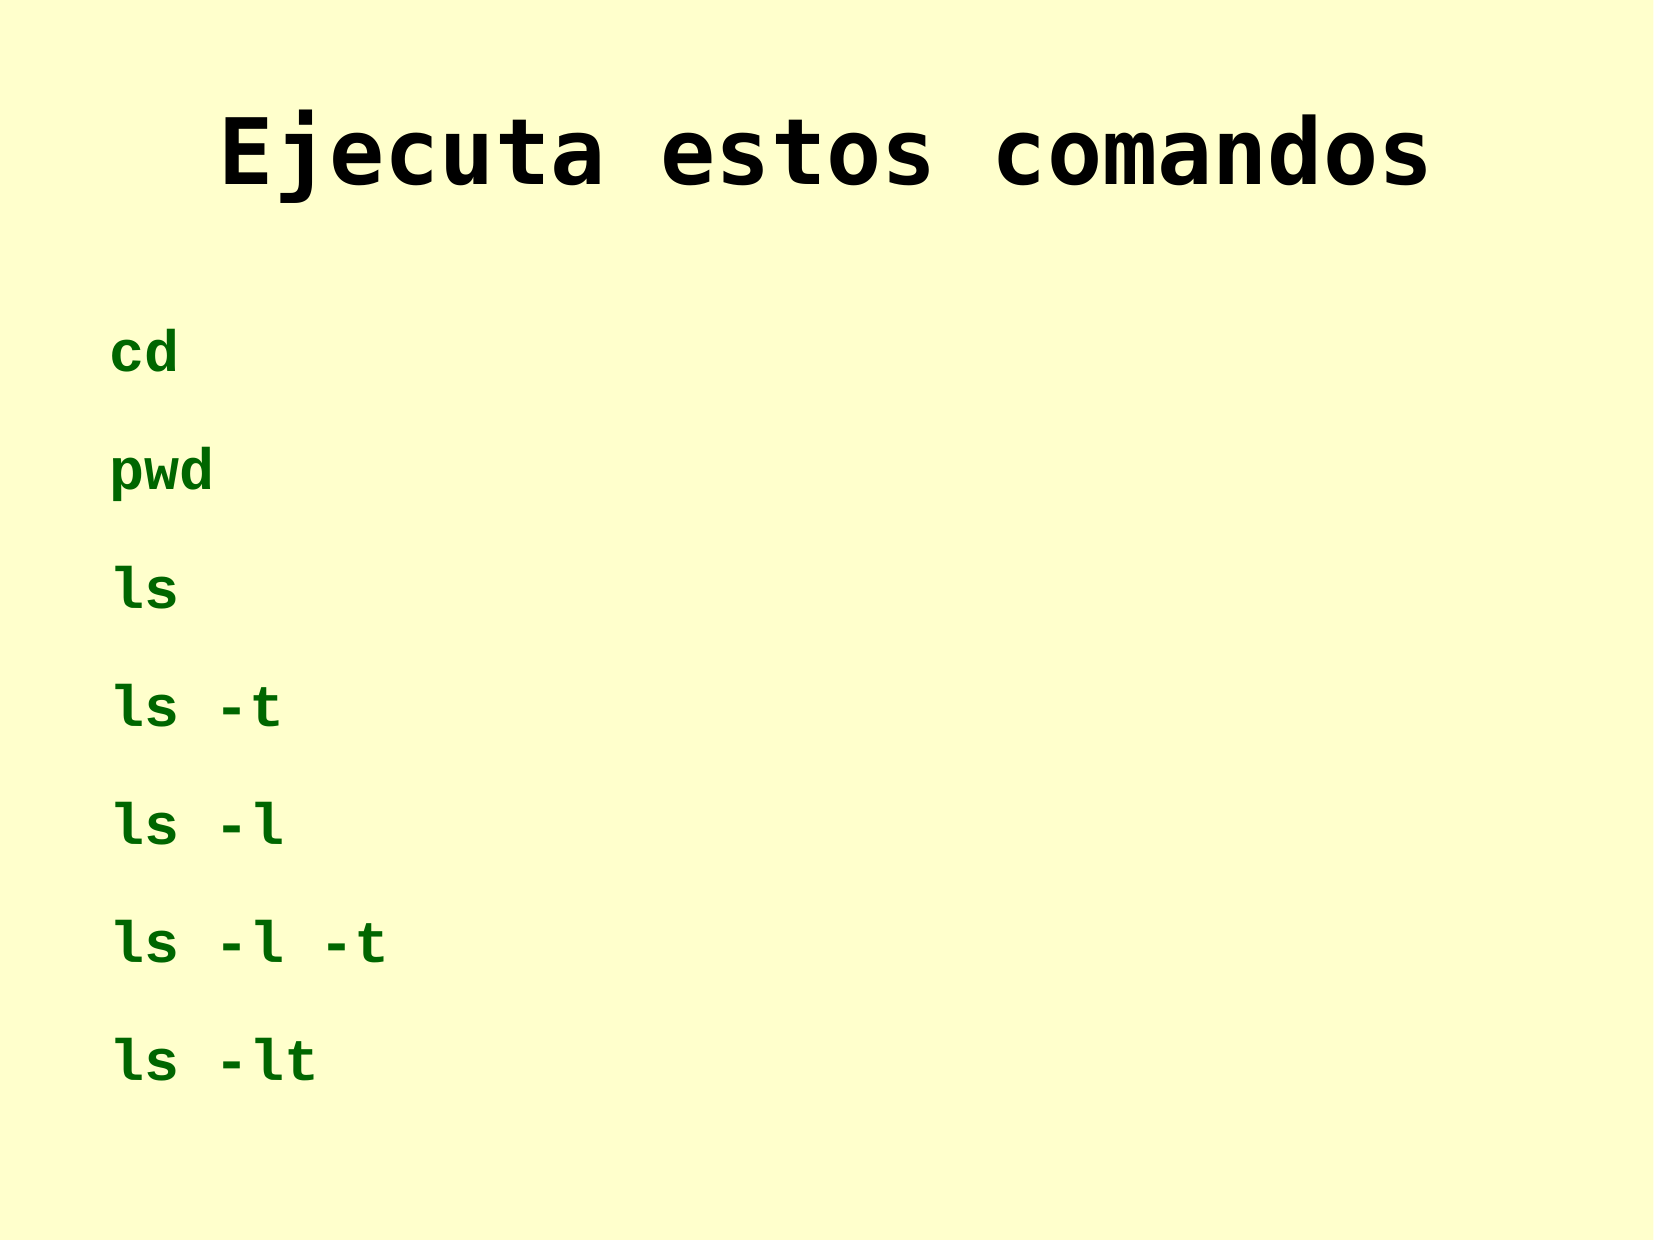

# Ejecuta estos comandos
cd
pwd
ls
ls -t
ls -l
ls -l -t
ls -lt